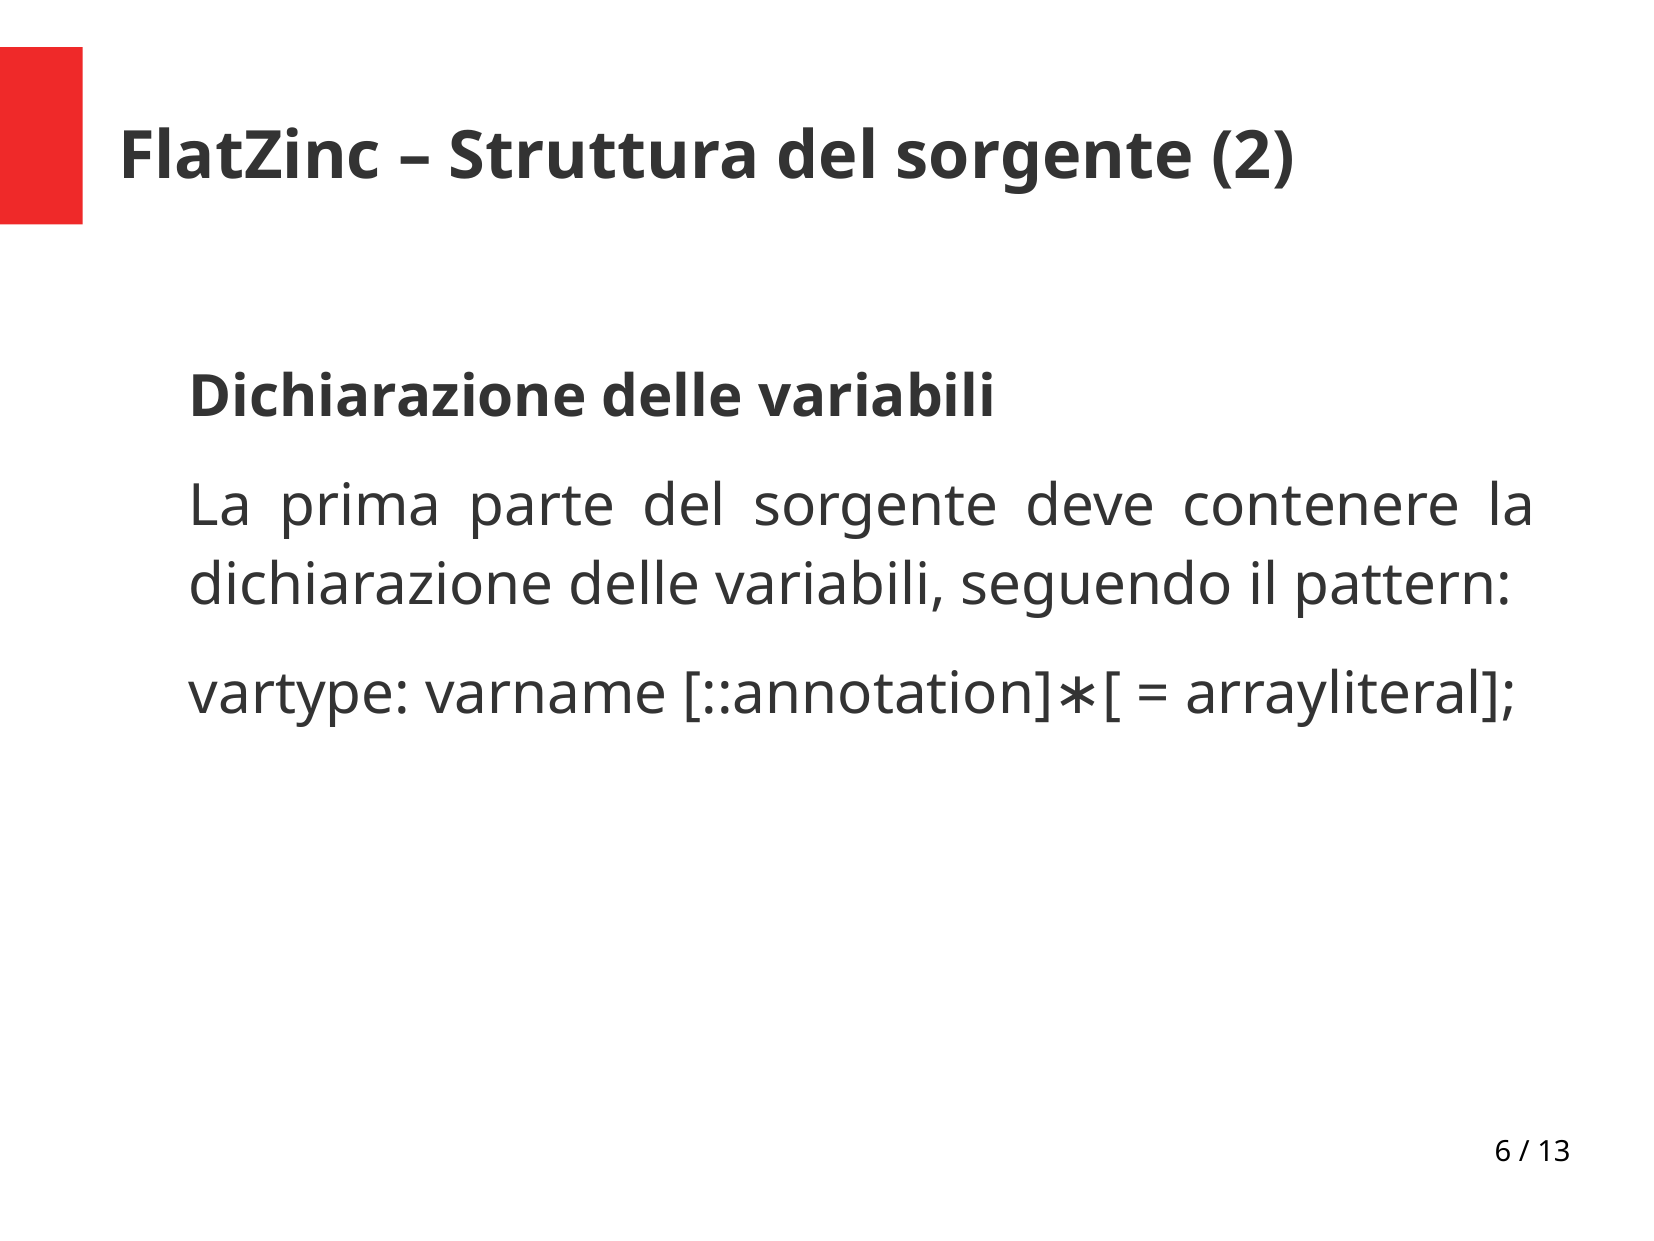

# FlatZinc – Struttura del sorgente (2)
Dichiarazione delle variabili
La prima parte del sorgente deve contenere la dichiarazione delle variabili, seguendo il pattern:
vartype: varname [::annotation]∗[ = arrayliteral];
6